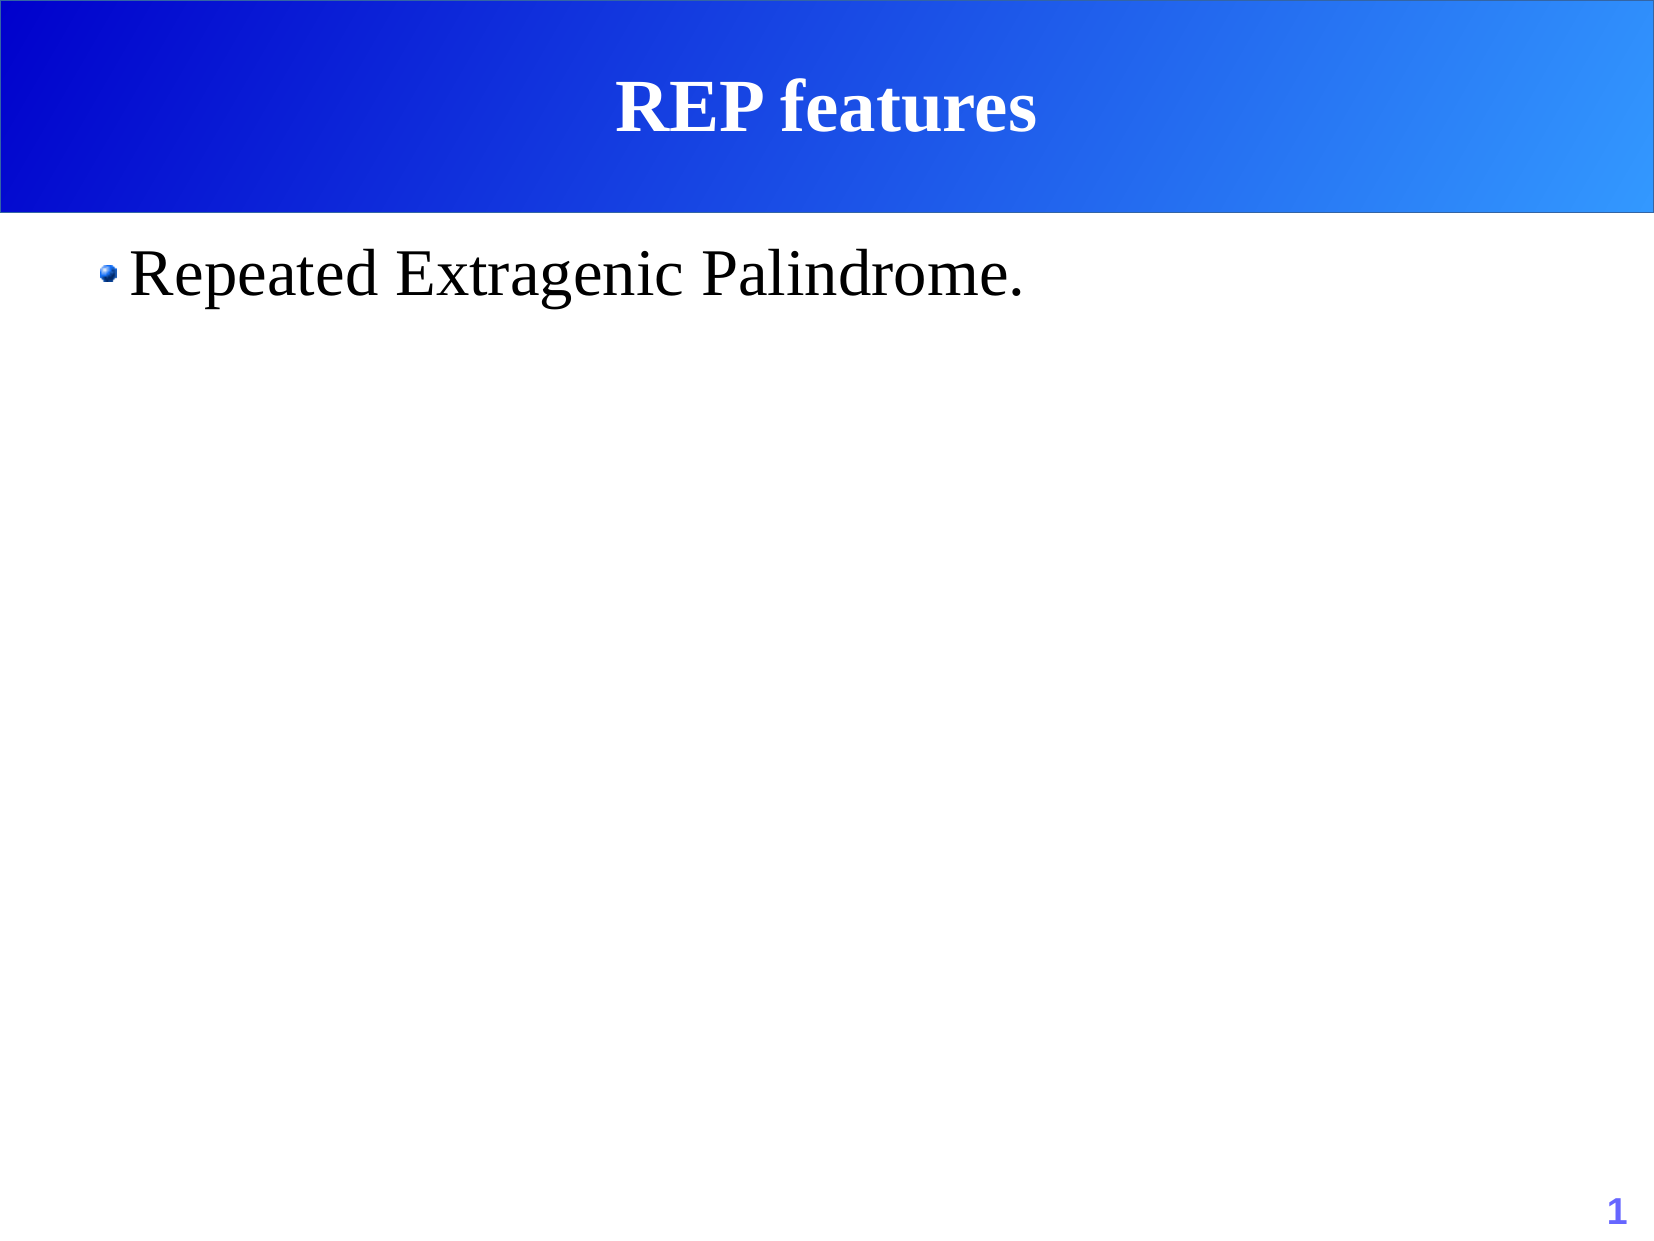

# REP features
Repeated Extragenic Palindrome.
1